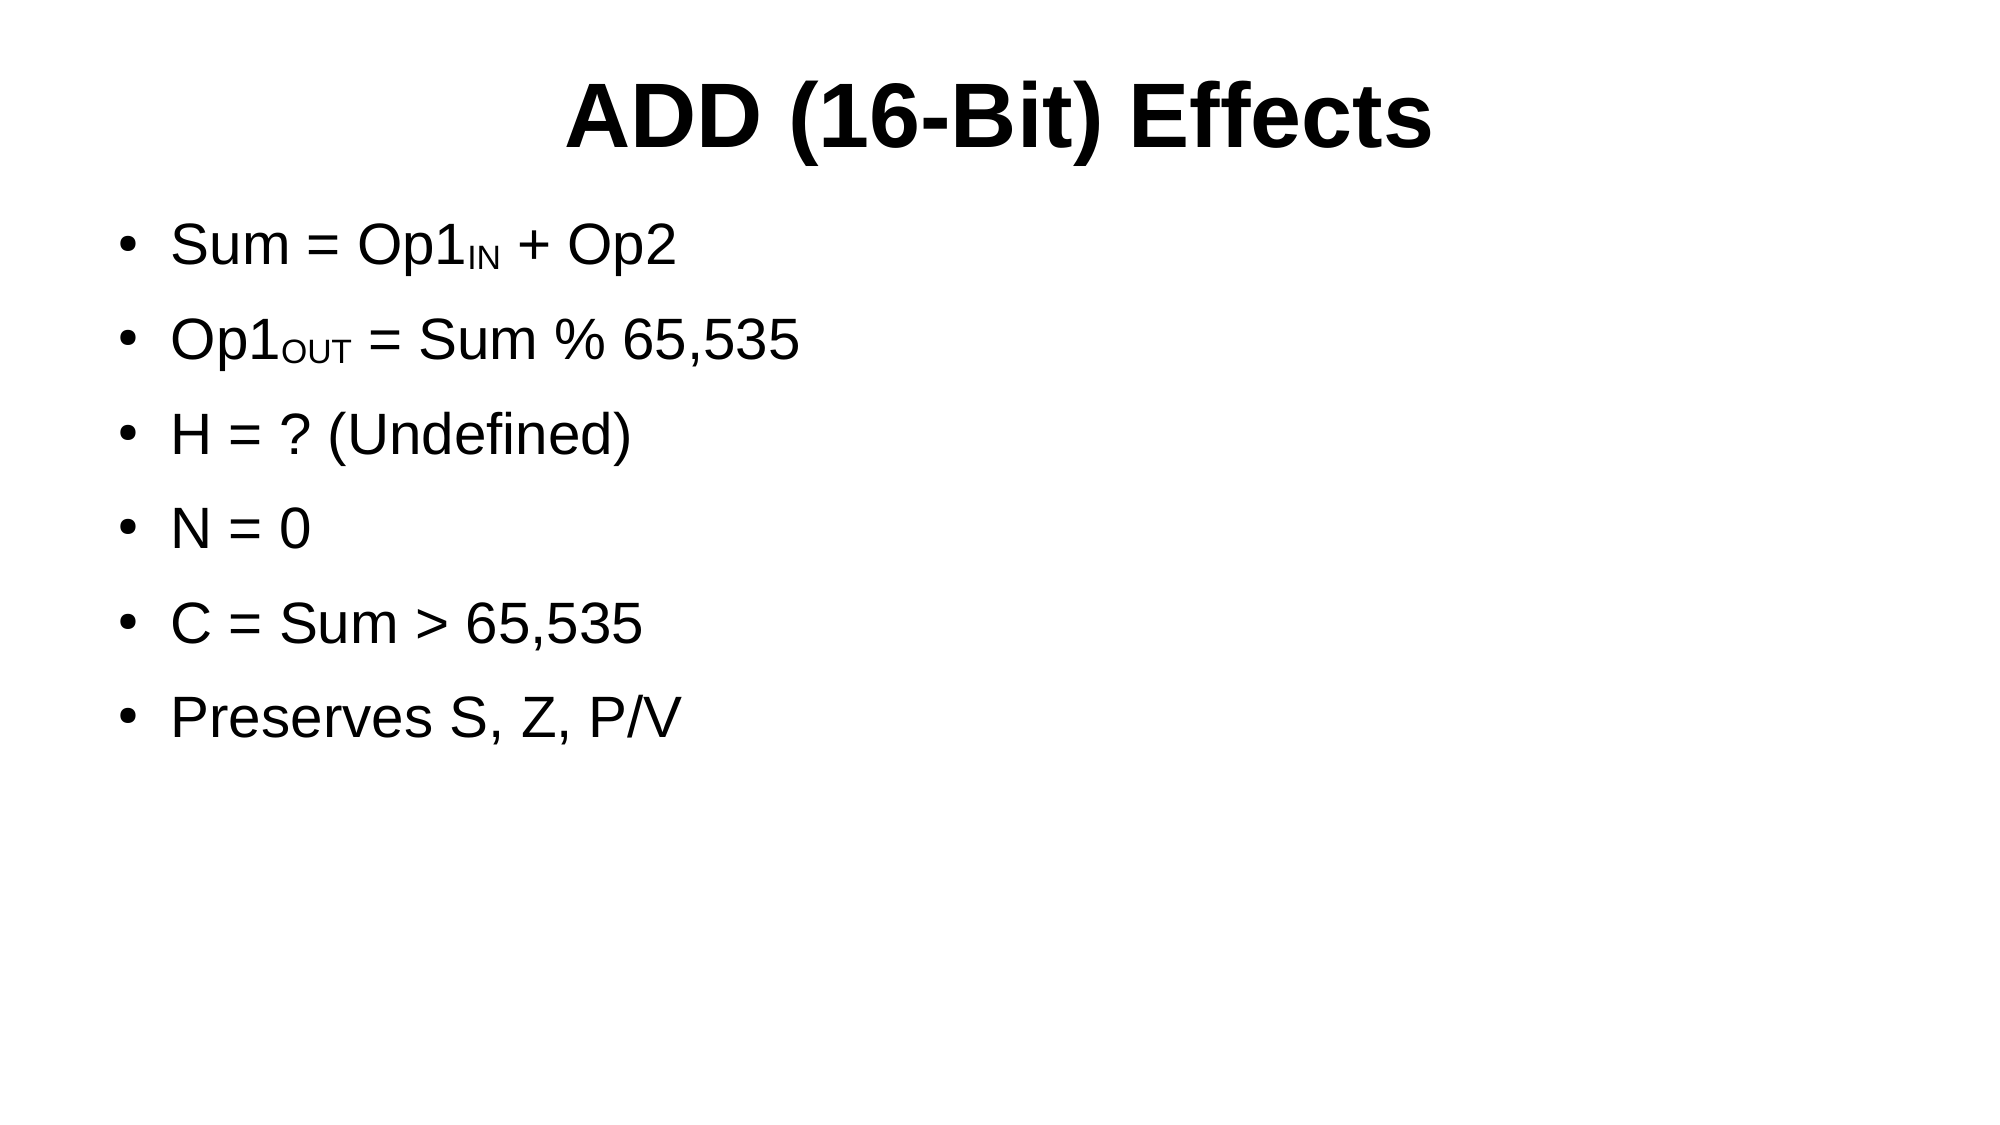

# ADD (16-Bit) Effects
Sum = Op1IN + Op2
Op1OUT = Sum % 65,535
H = ? (Undefined)
N = 0
C = Sum > 65,535
Preserves S, Z, P/V